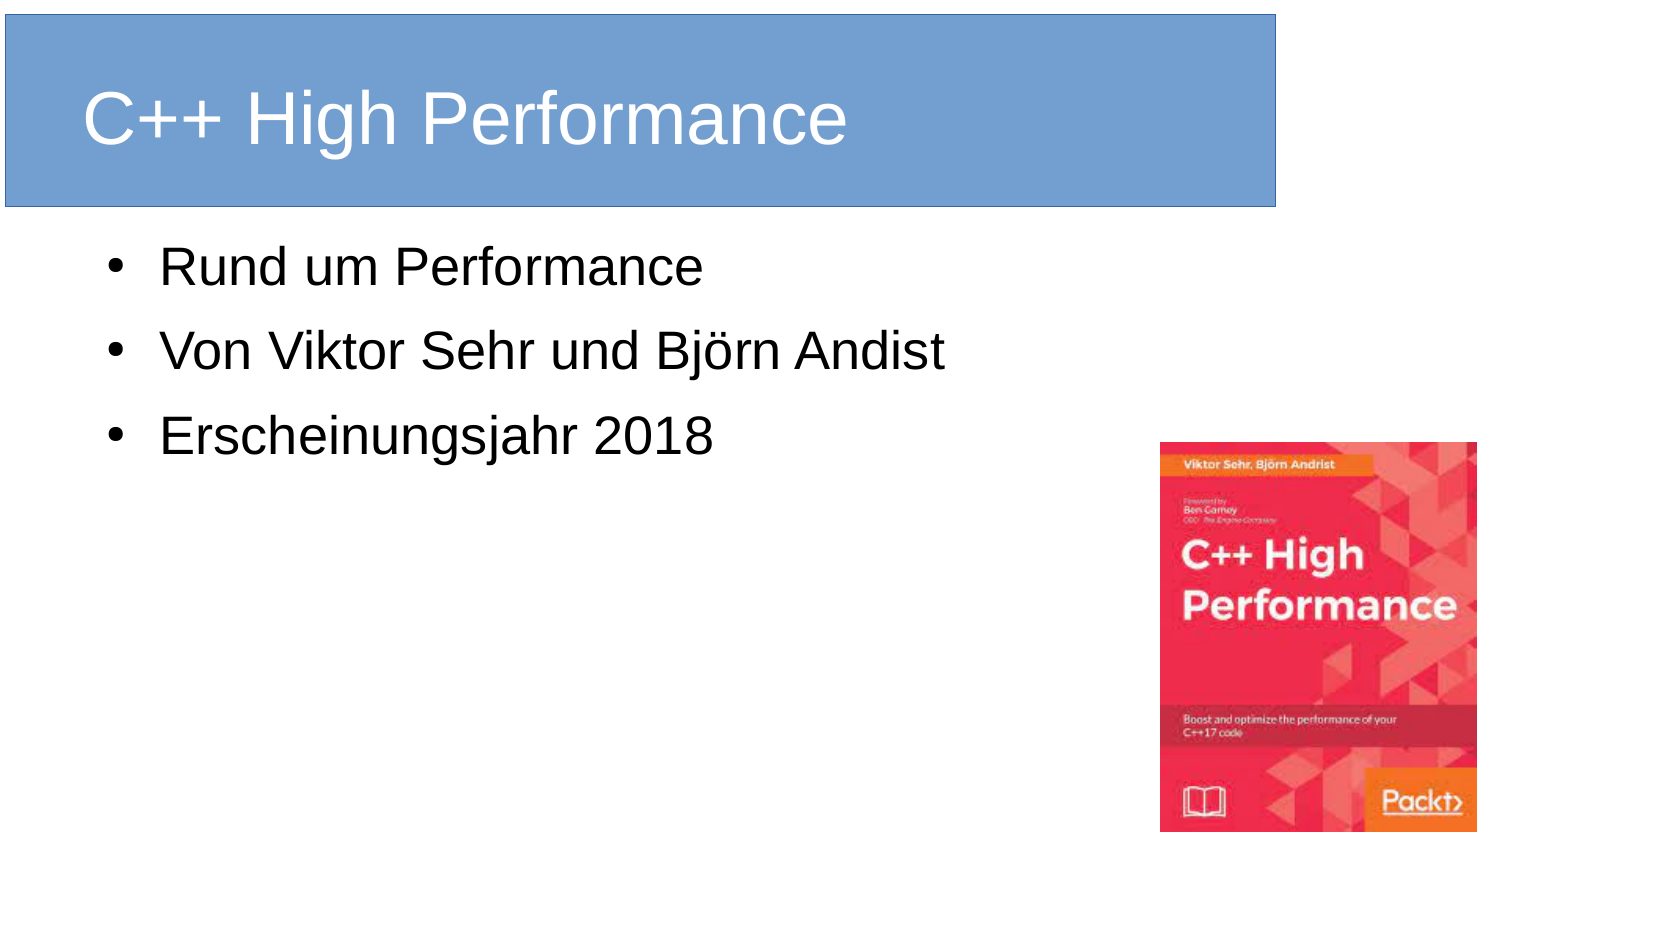

# C++ High Performance
Rund um Performance
Von Viktor Sehr und Björn Andist
Erscheinungsjahr 2018